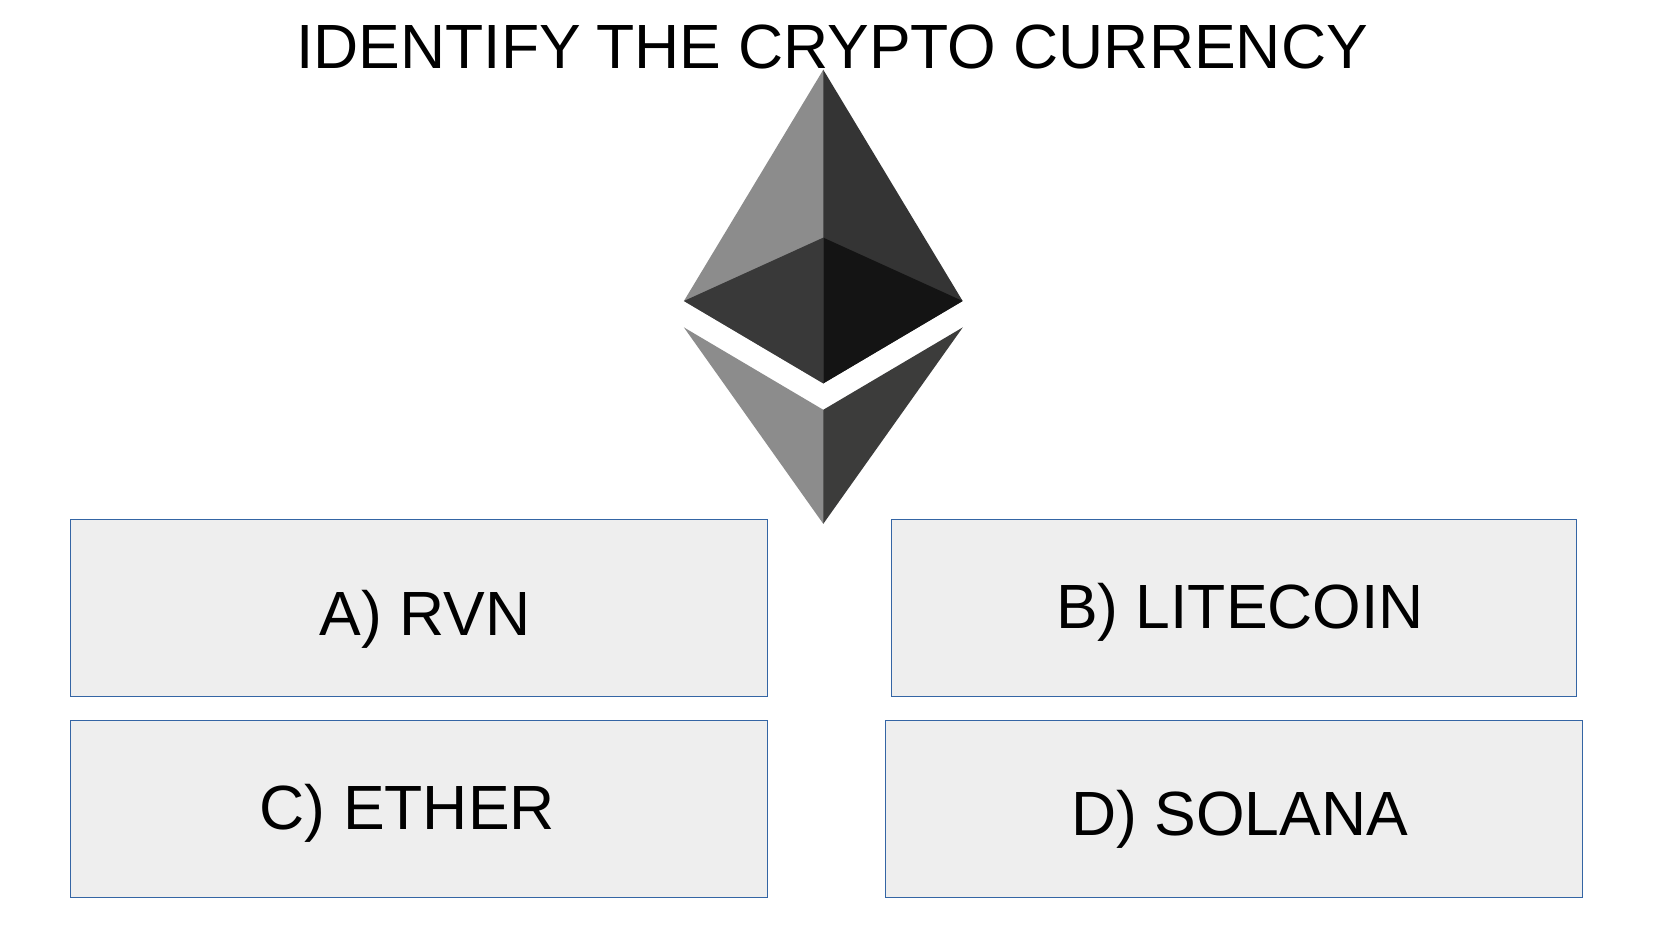

# IDENTIFY THE CRYPTO CURRENCY
B) LITECOIN
A) RVN
C) ETHER
D) SOLANA